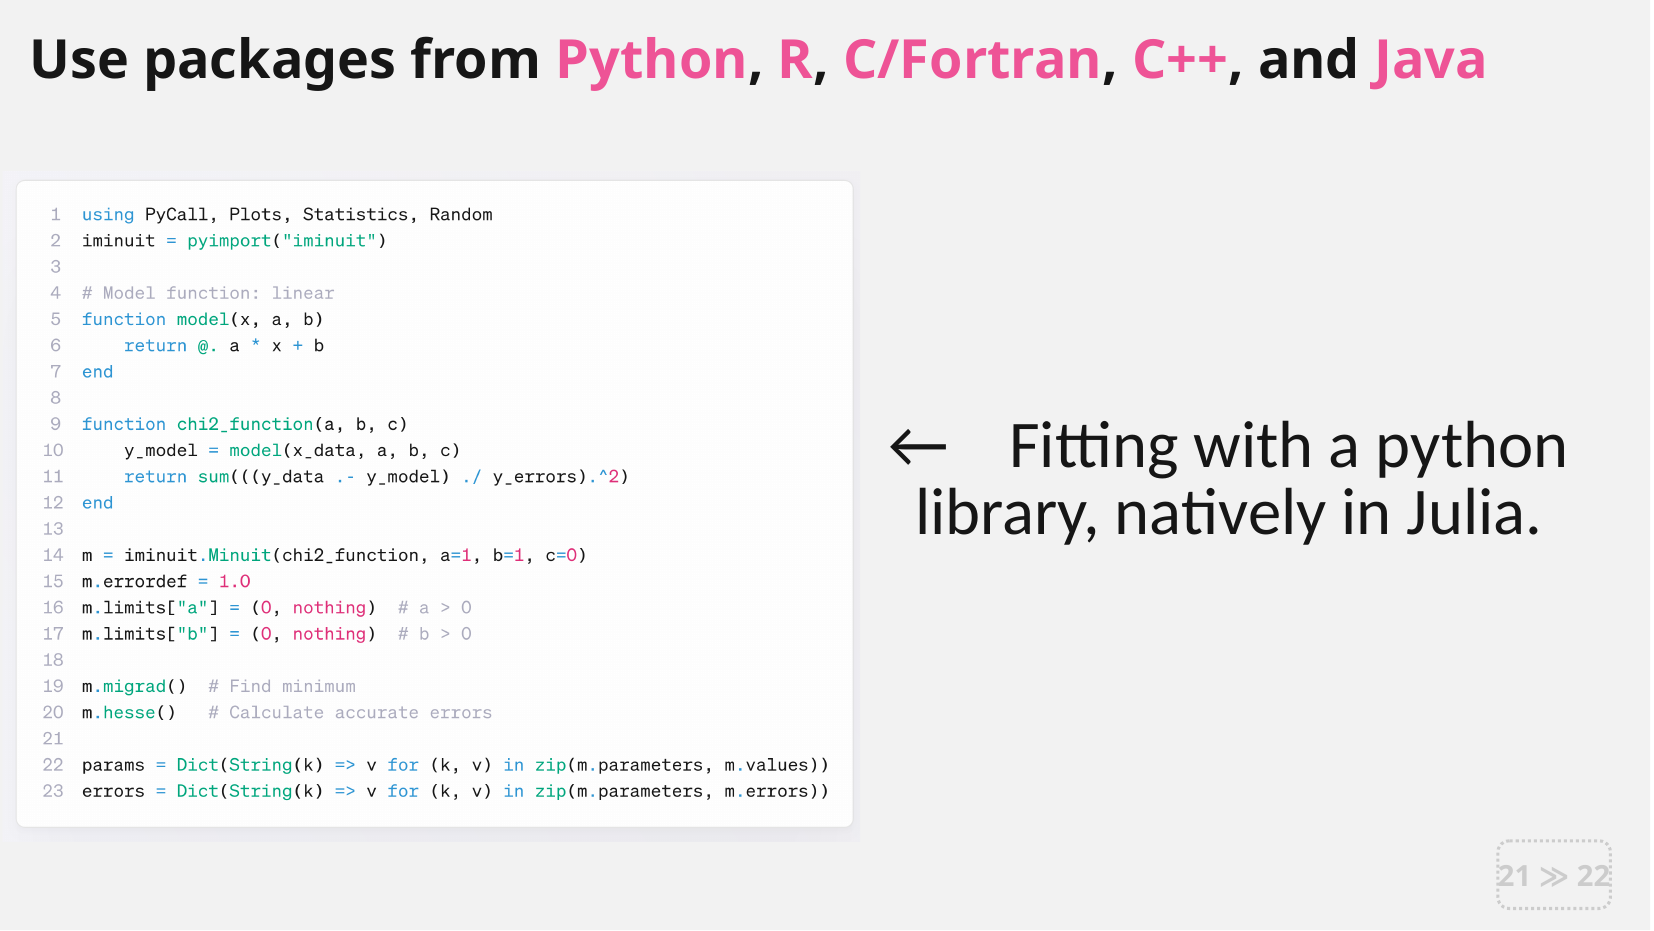

# Use packages from Python, R, C/Fortran, C++, and Java
← Fitting with a python library, natively in Julia.